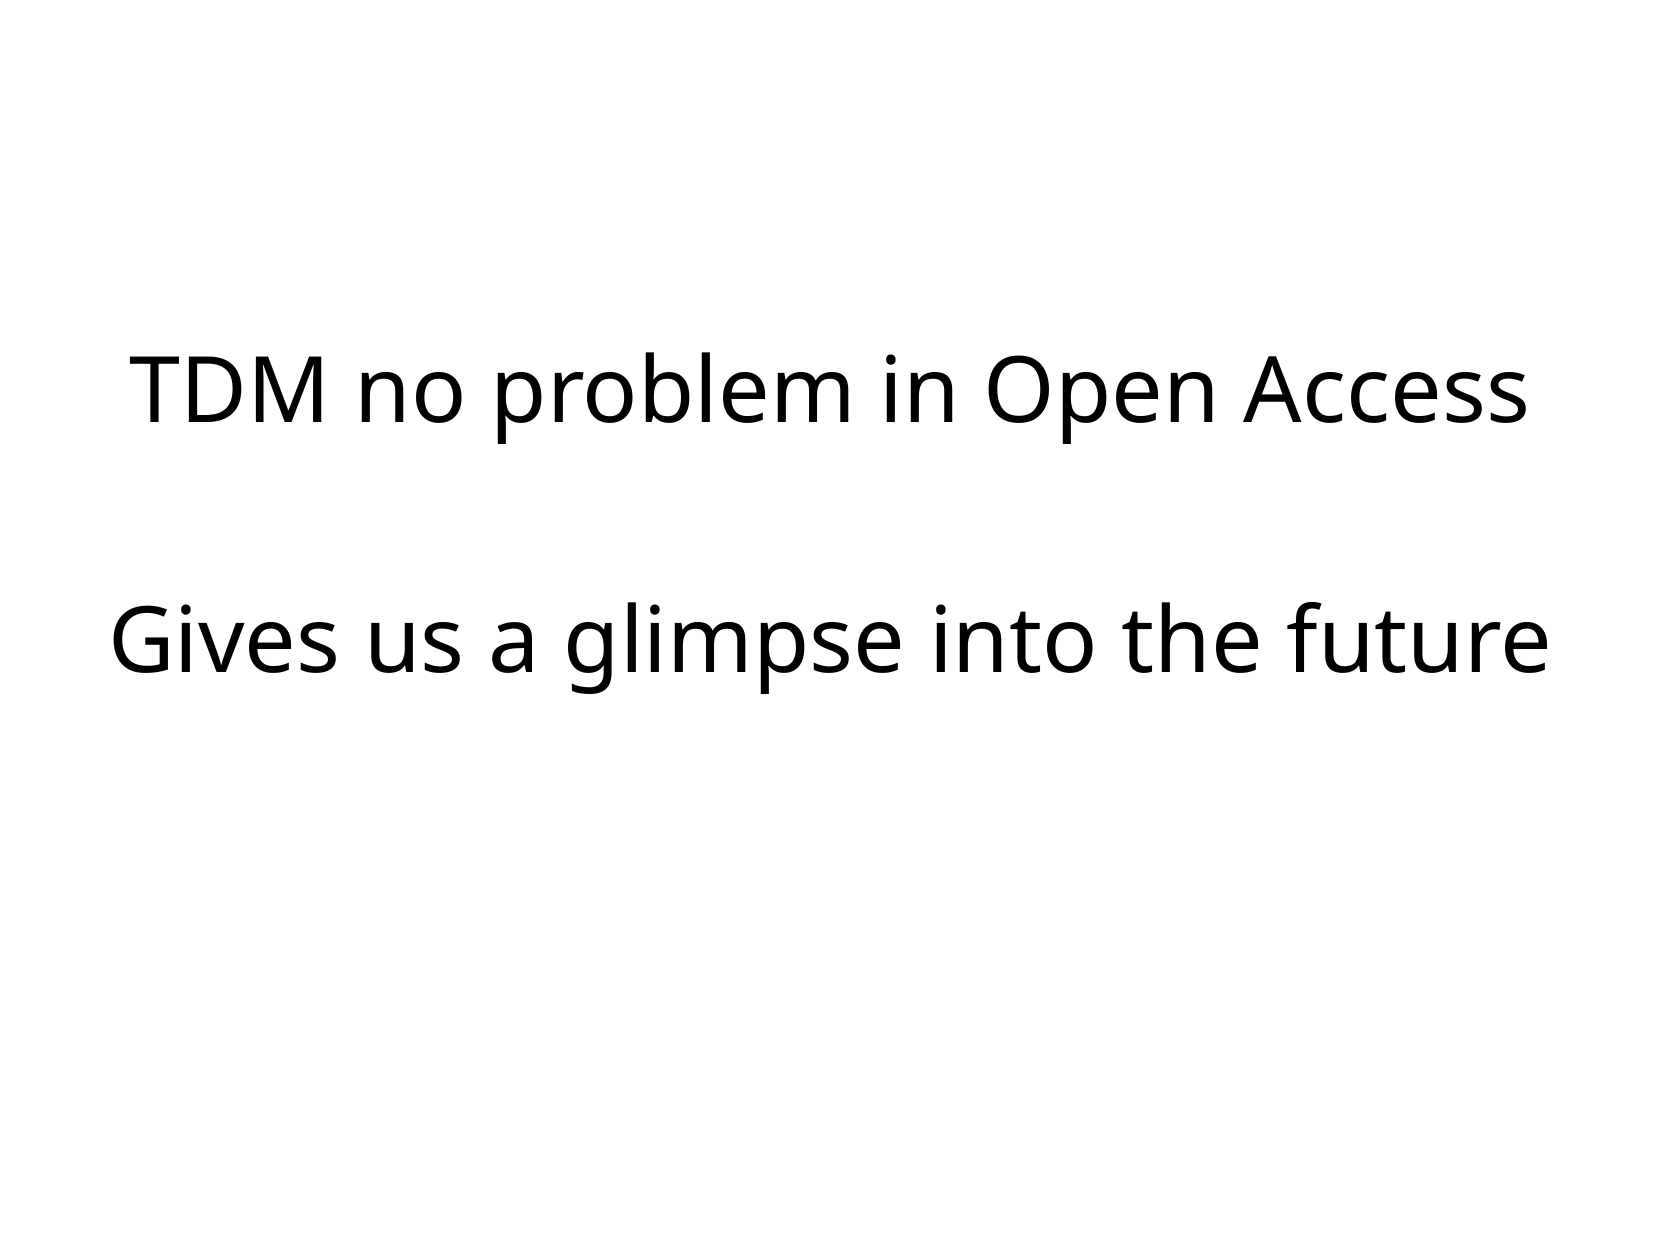

# TDM no problem in Open Access Gives us a glimpse into the future